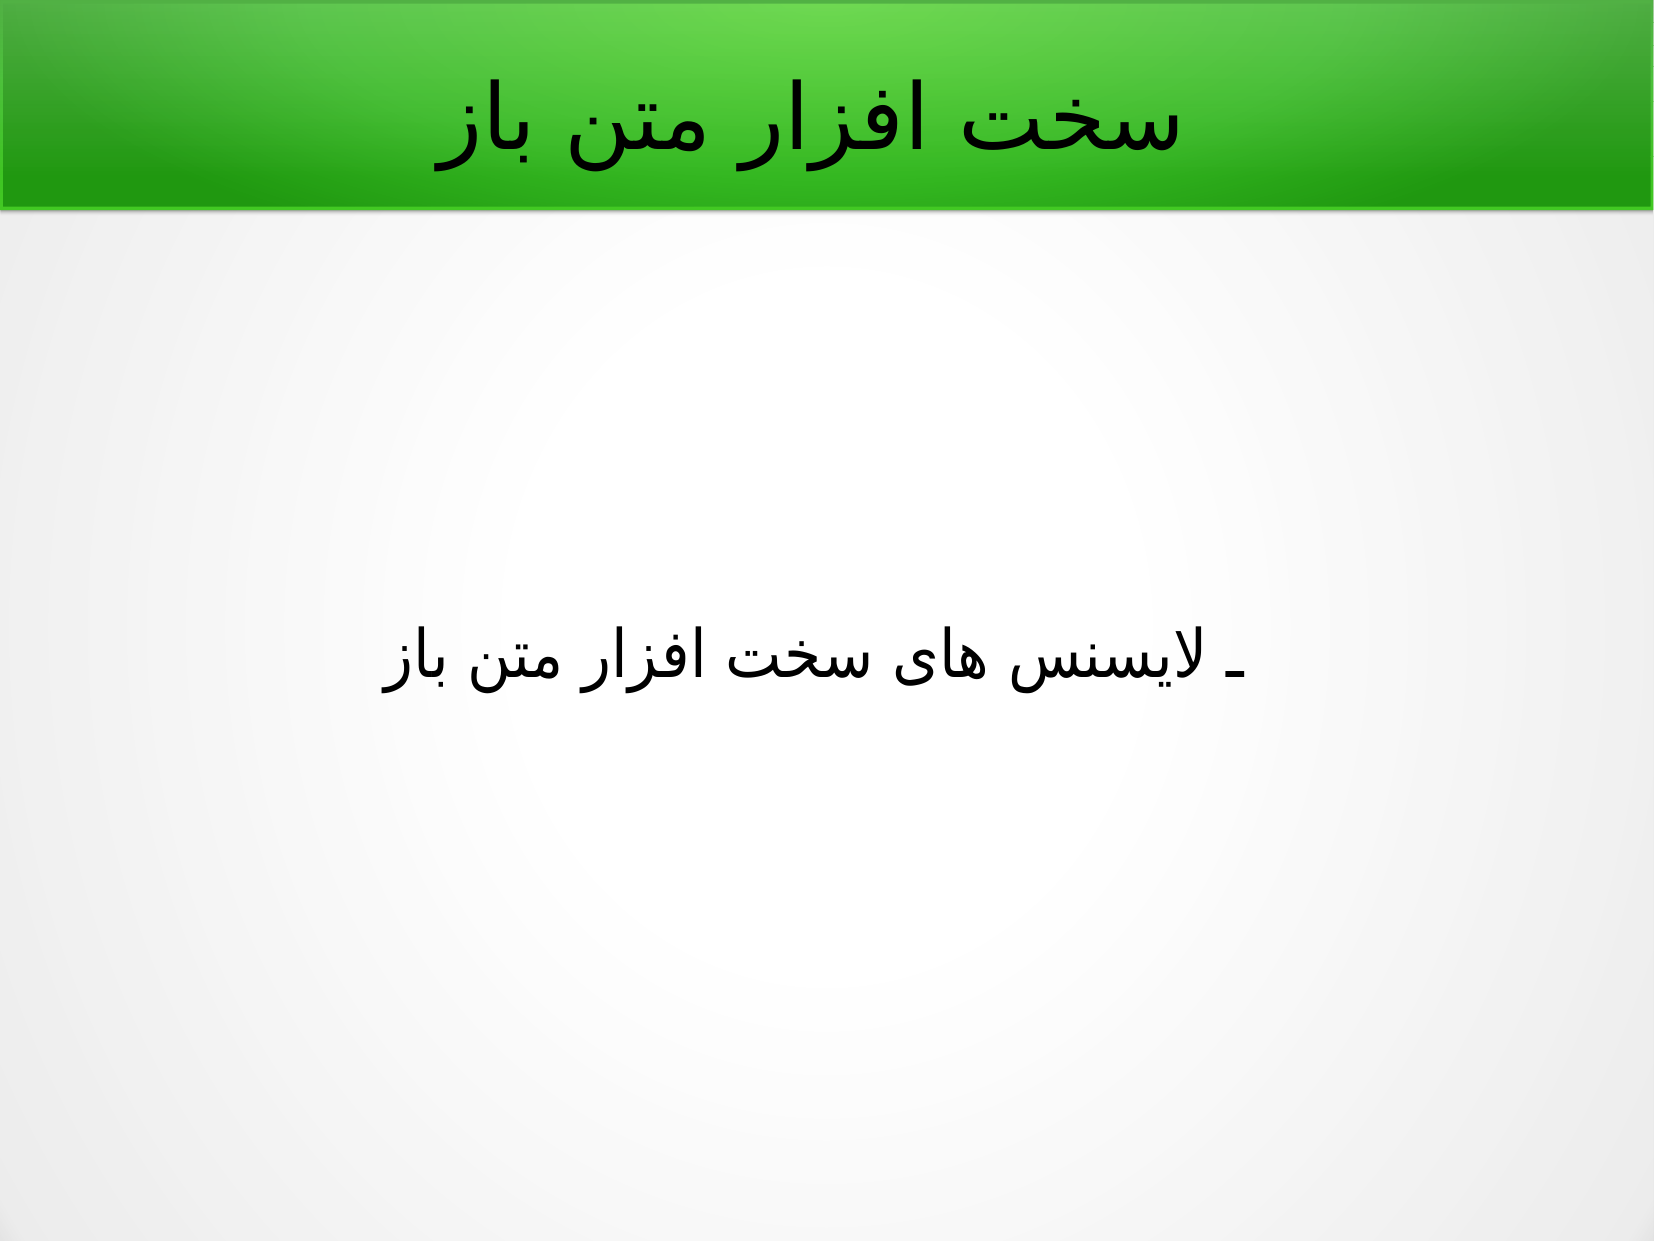

# سخت افزار متن باز
ـ لایسنس های سخت افزار متن باز